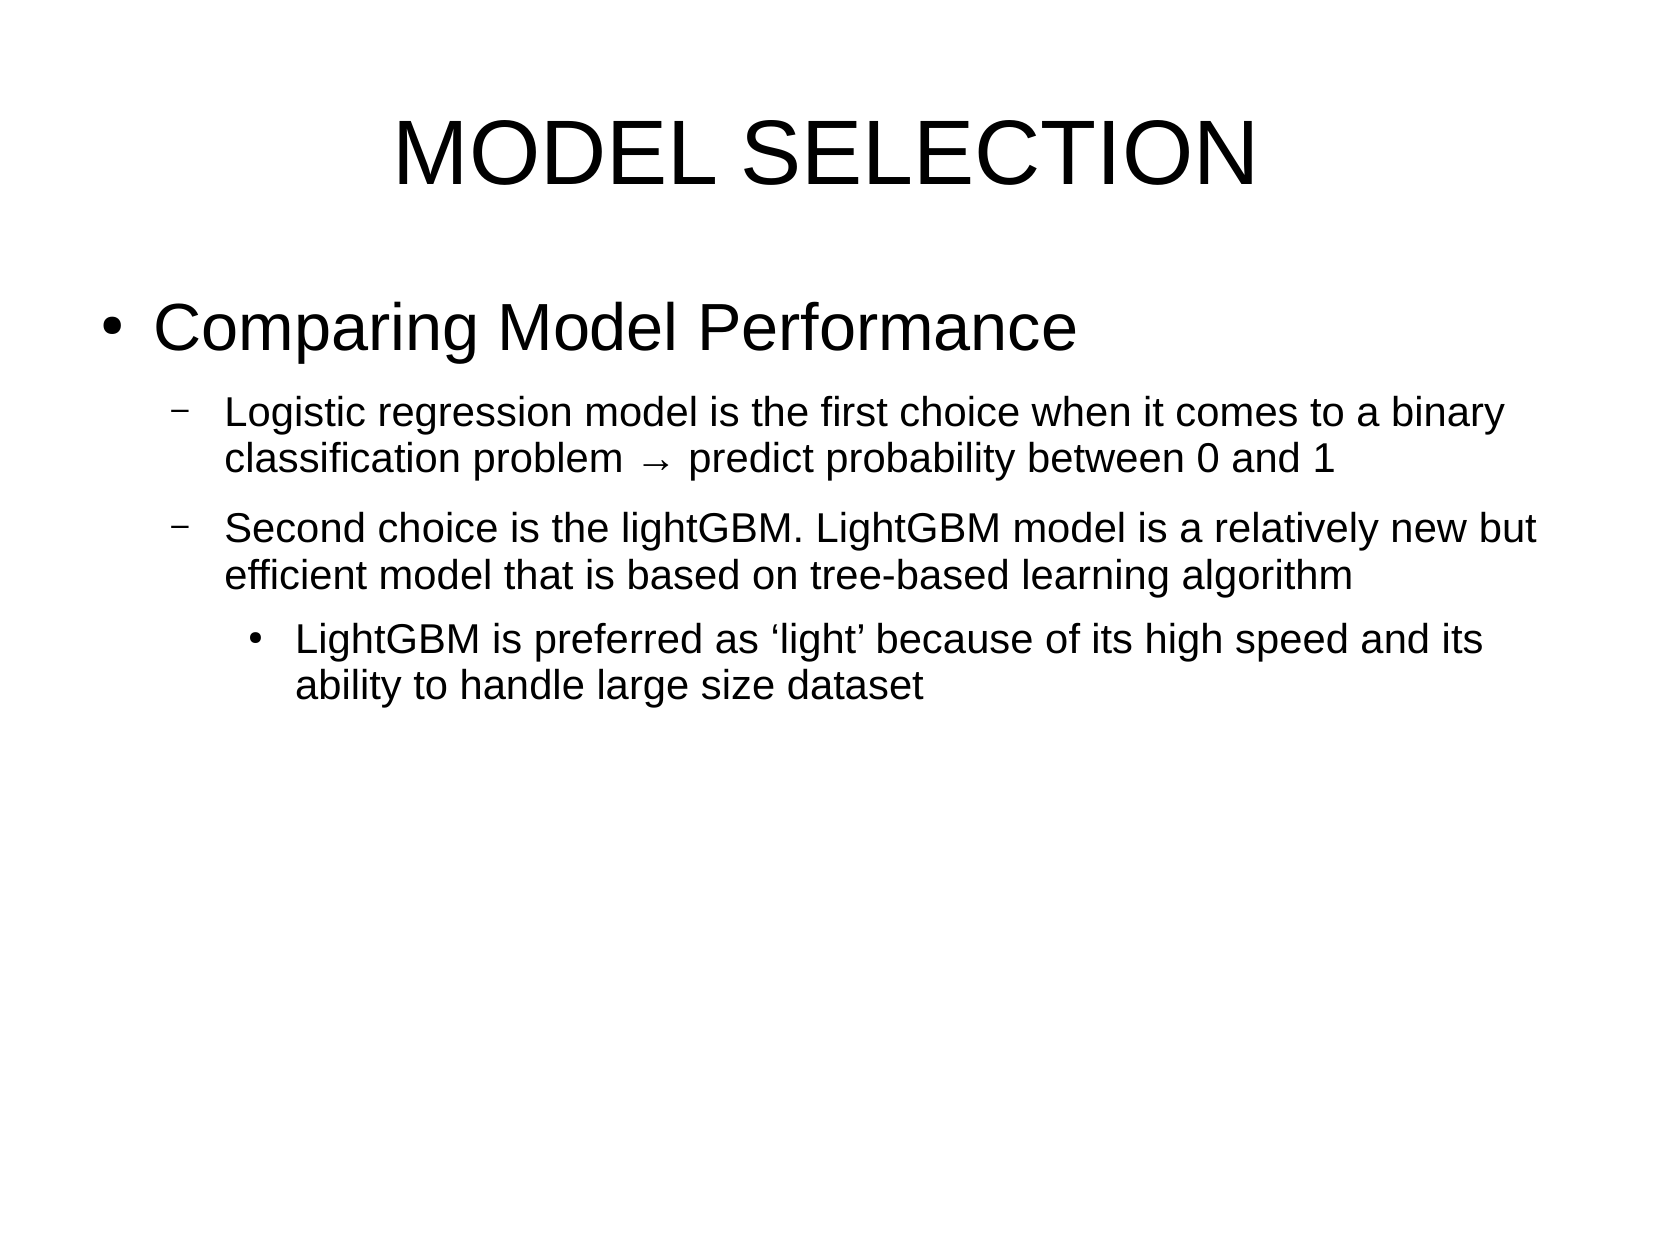

# MODEL SELECTION
Comparing Model Performance
Logistic regression model is the first choice when it comes to a binary classification problem → predict probability between 0 and 1
Second choice is the lightGBM. LightGBM model is a relatively new but efficient model that is based on tree-based learning algorithm
LightGBM is preferred as ‘light’ because of its high speed and its ability to handle large size dataset